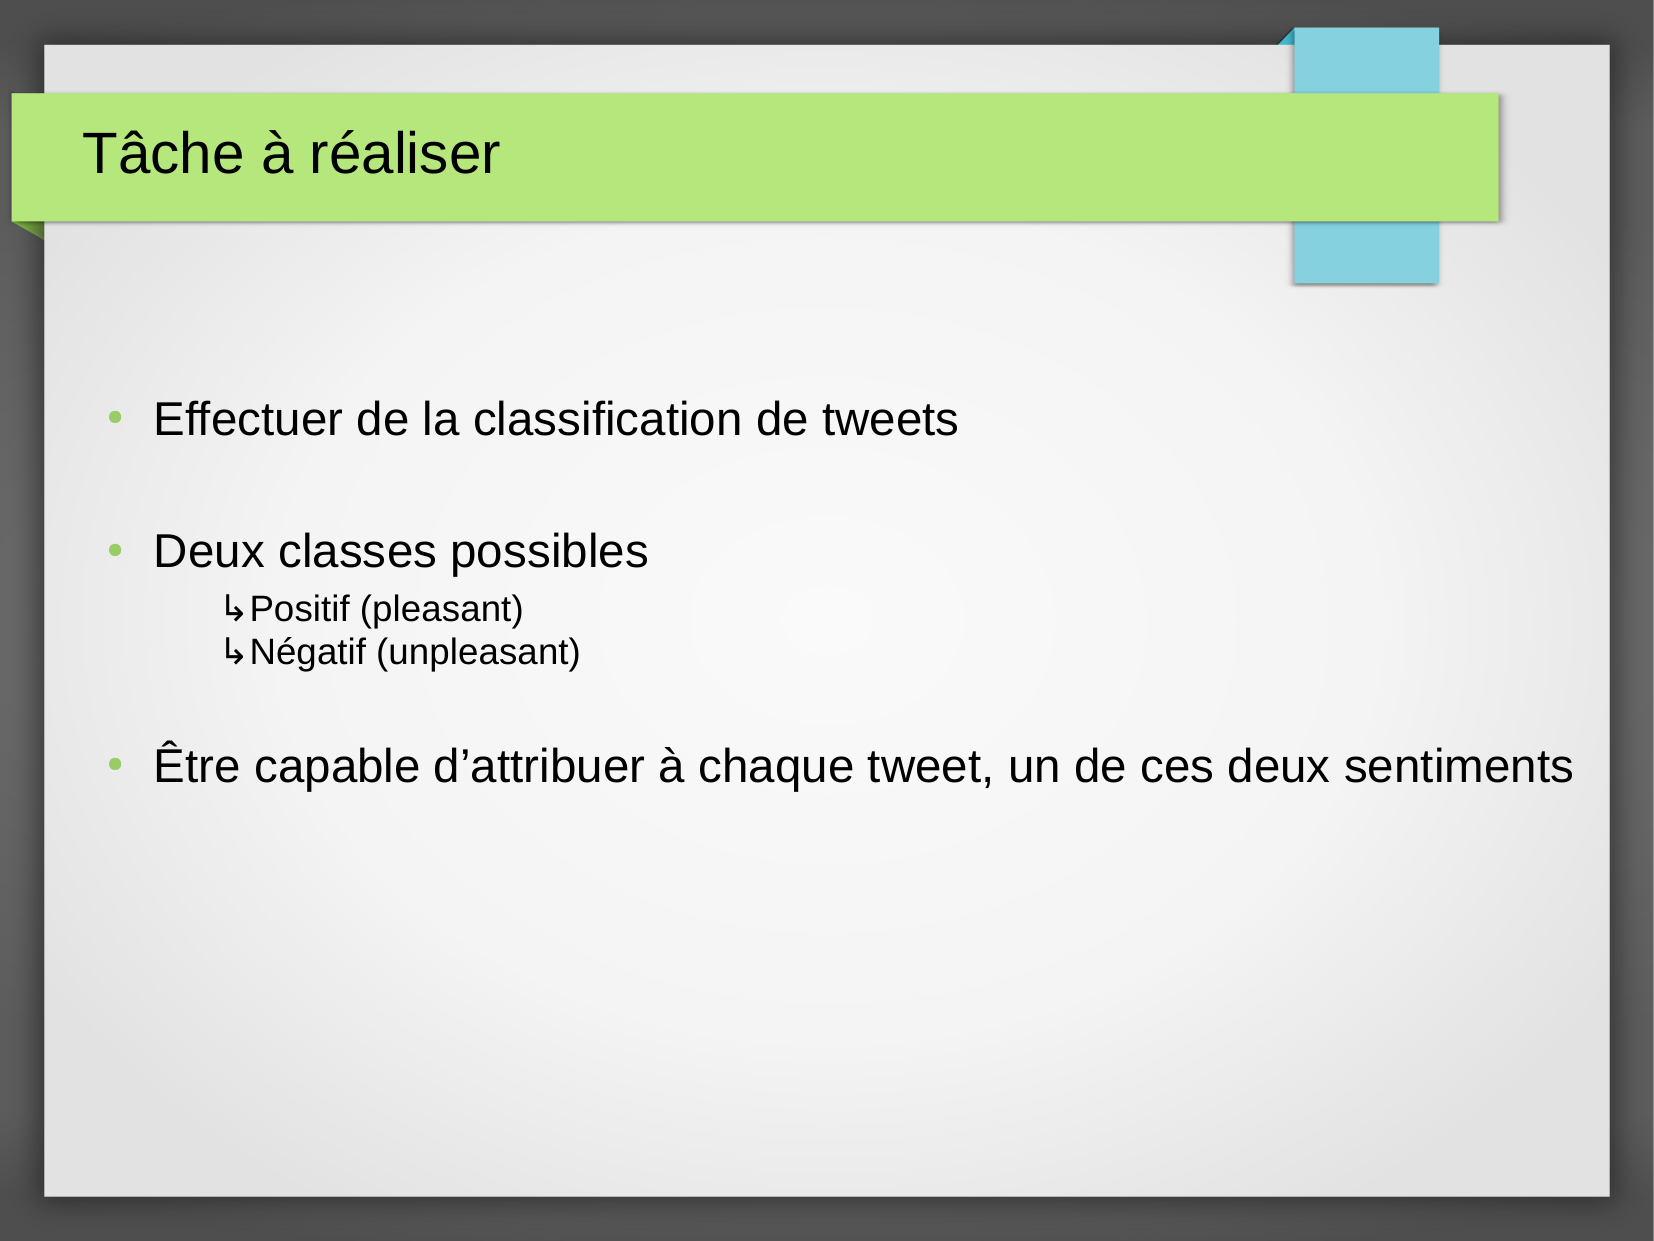

# Tâche à réaliser
Effectuer de la classification de tweets
Deux classes possibles
	↳Positif (pleasant)
	↳Négatif (unpleasant)
Être capable d’attribuer à chaque tweet, un de ces deux sentiments